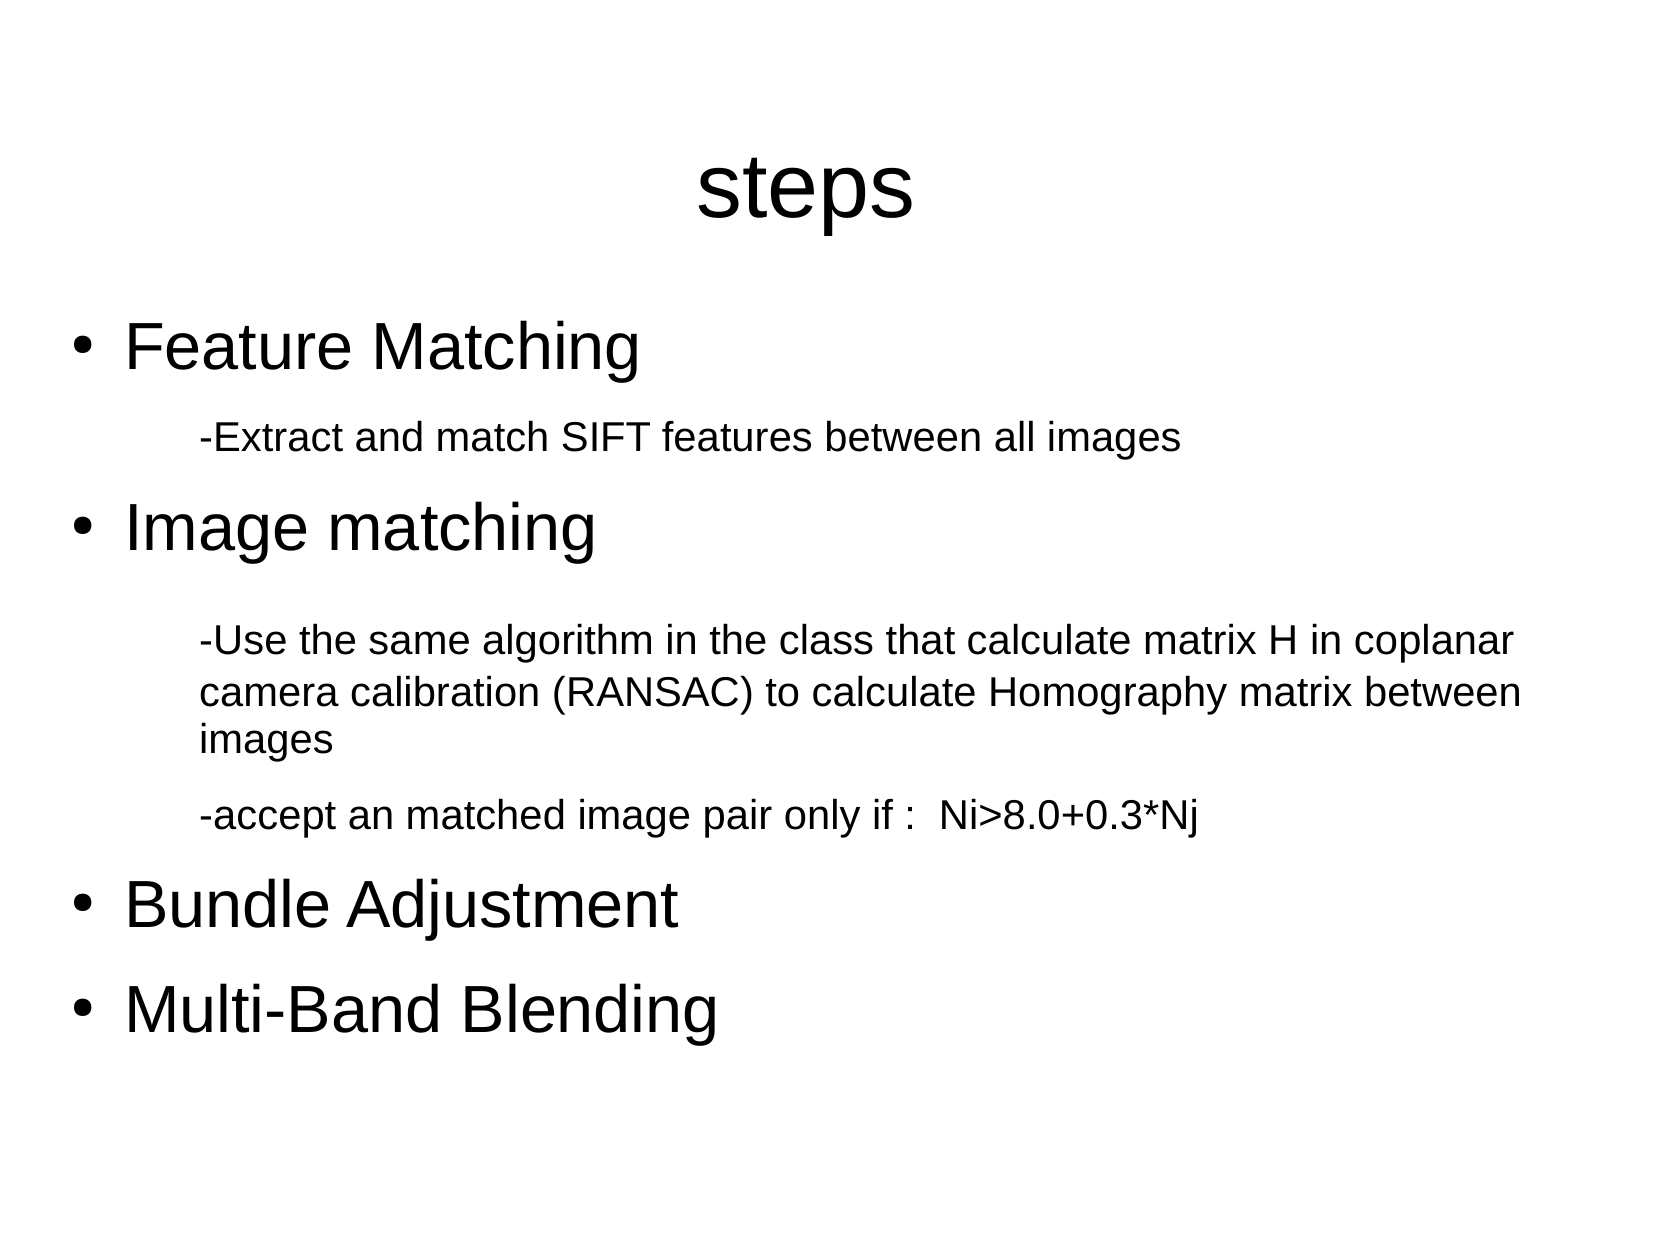

# steps
Feature Matching
 	-Extract and match SIFT features between all images
Image matching
 	-Use the same algorithm in the class that calculate matrix H in coplanar 	camera calibration (RANSAC) to calculate Homography matrix between 	images
 	-accept an matched image pair only if : Ni>8.0+0.3*Nj
Bundle Adjustment
Multi-Band Blending